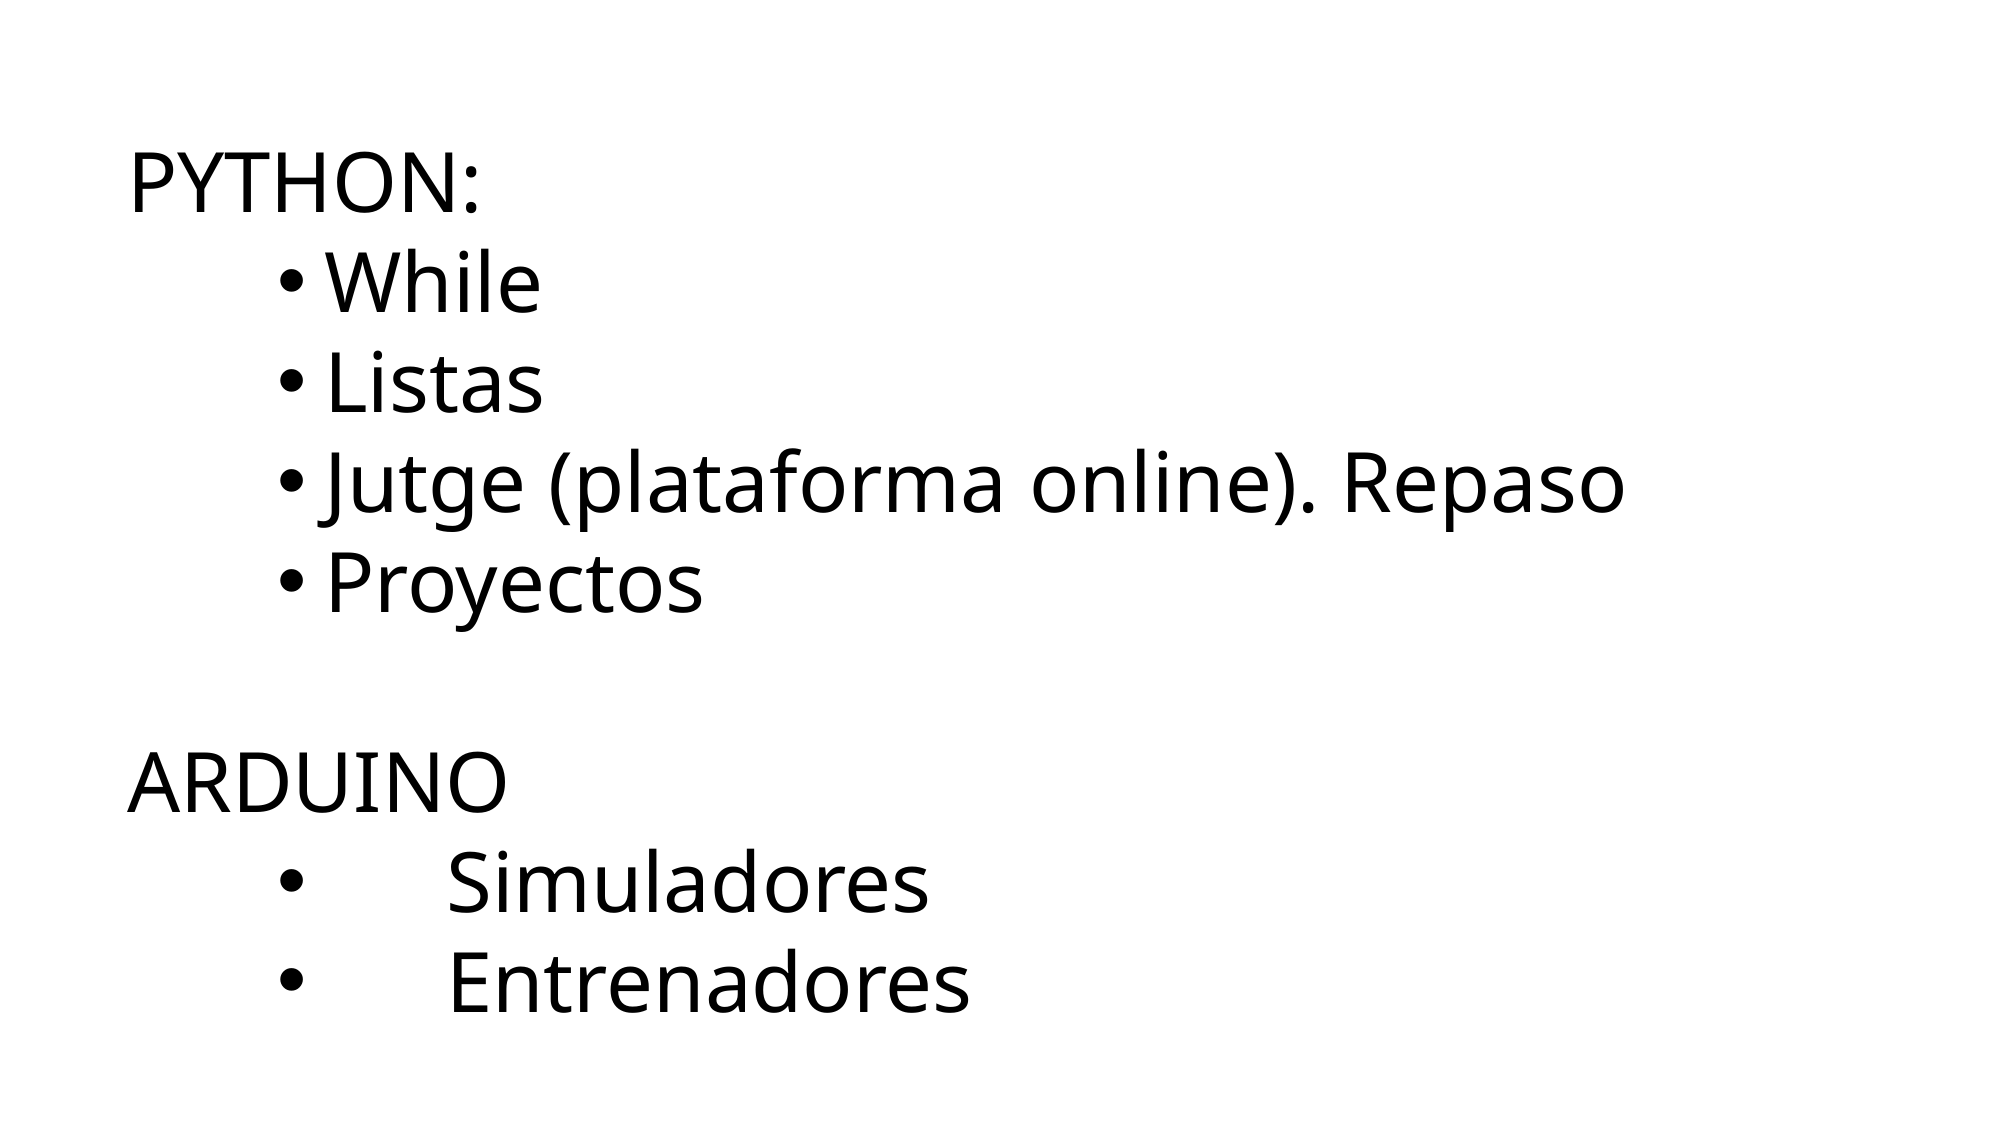

PYTHON:
While
Listas
Jutge (plataforma online). Repaso
Proyectos
ARDUINO
	Simuladores
	Entrenadores